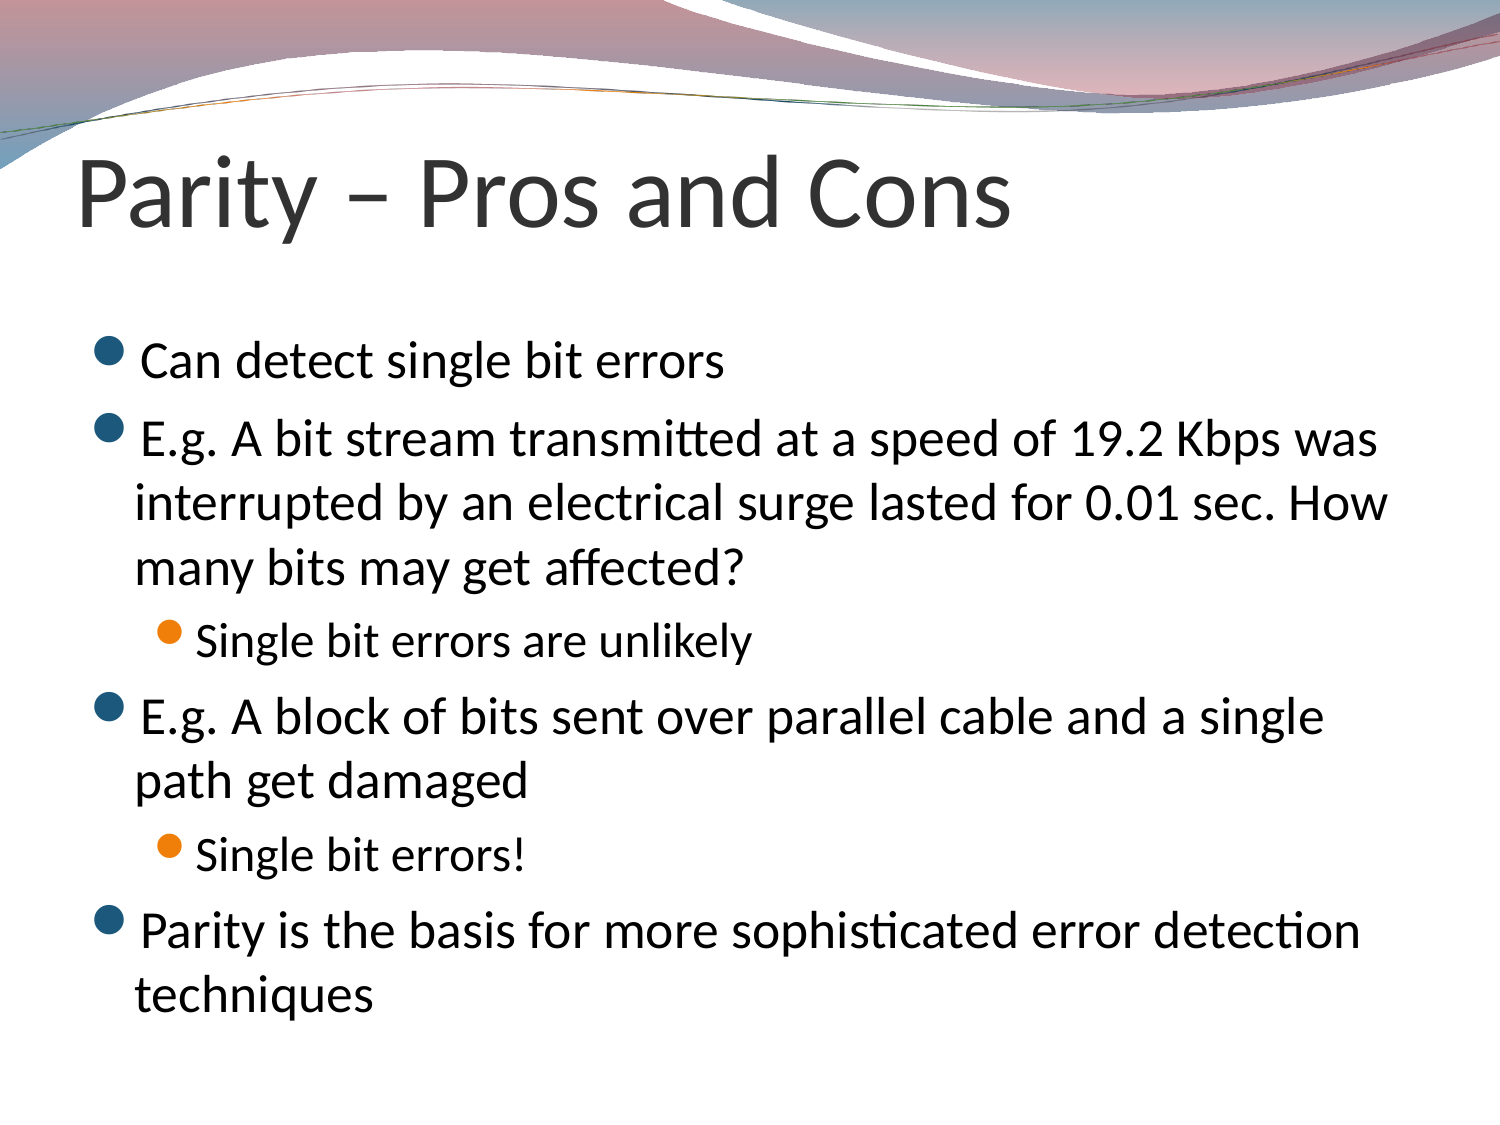

# Parity – Pros and Cons
Can detect single bit errors
E.g. A bit stream transmitted at a speed of 19.2 Kbps was interrupted by an electrical surge lasted for 0.01 sec. How many bits may get affected?
Single bit errors are unlikely
E.g. A block of bits sent over parallel cable and a single path get damaged
Single bit errors!
Parity is the basis for more sophisticated error detection techniques